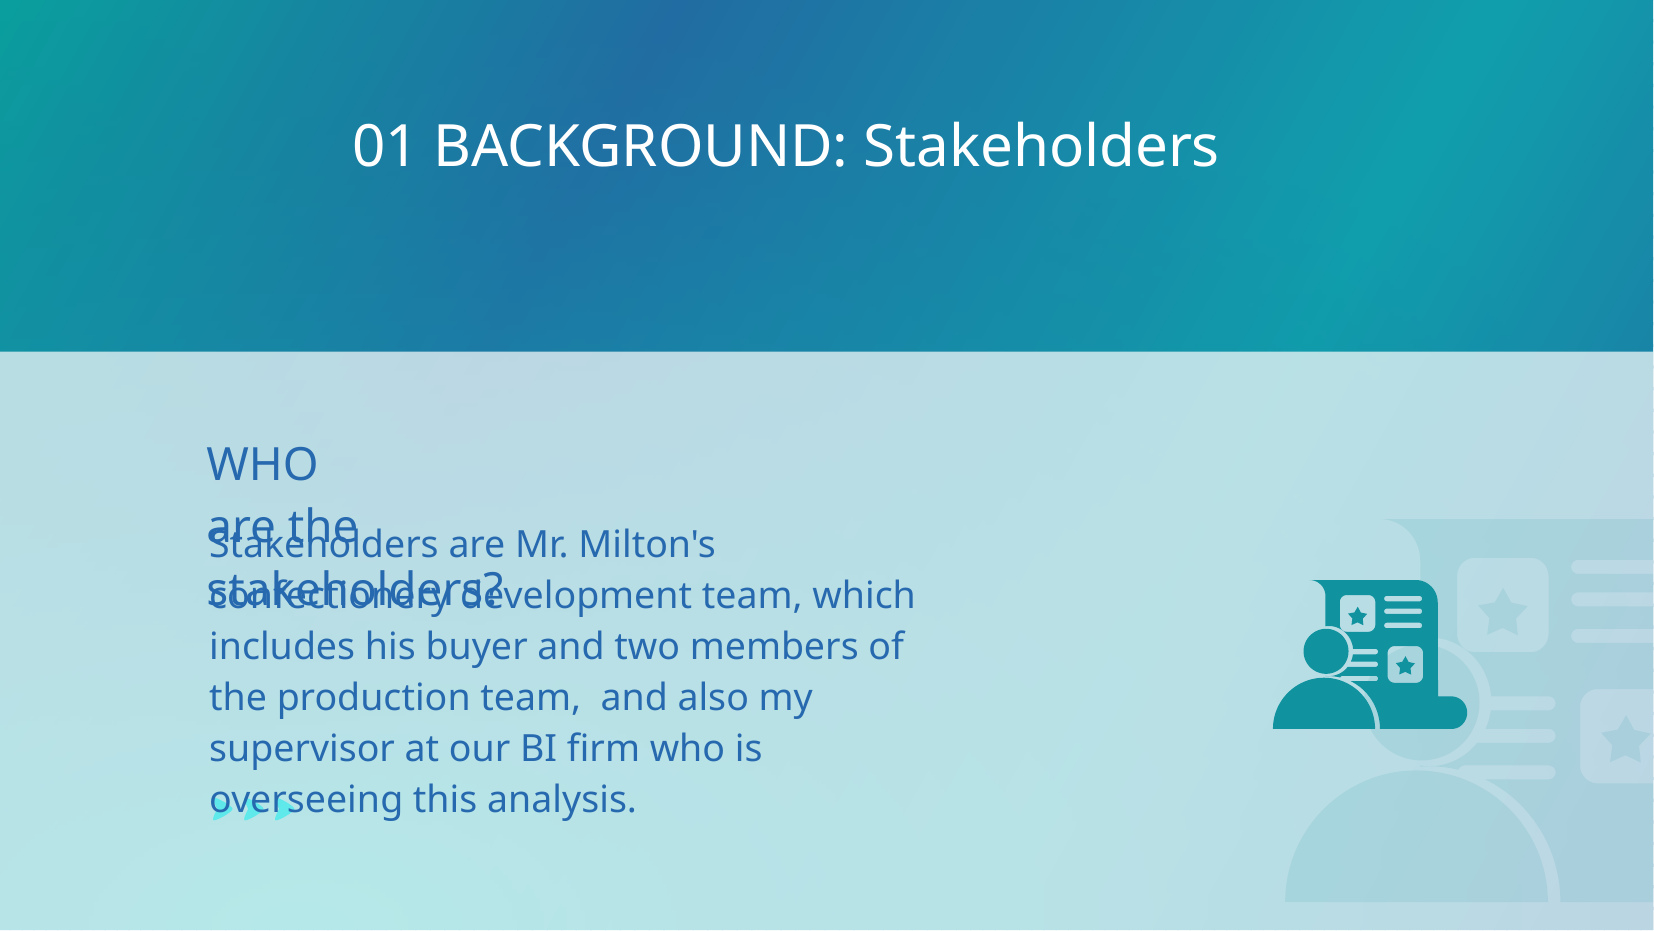

01 BACKGROUND: Stakeholders
WHO
are the stakeholders?
# Stakeholders are Mr. Milton's confectionery development team, which includes his buyer and two members of the production team, and also my supervisor at our BI firm who is overseeing this analysis.